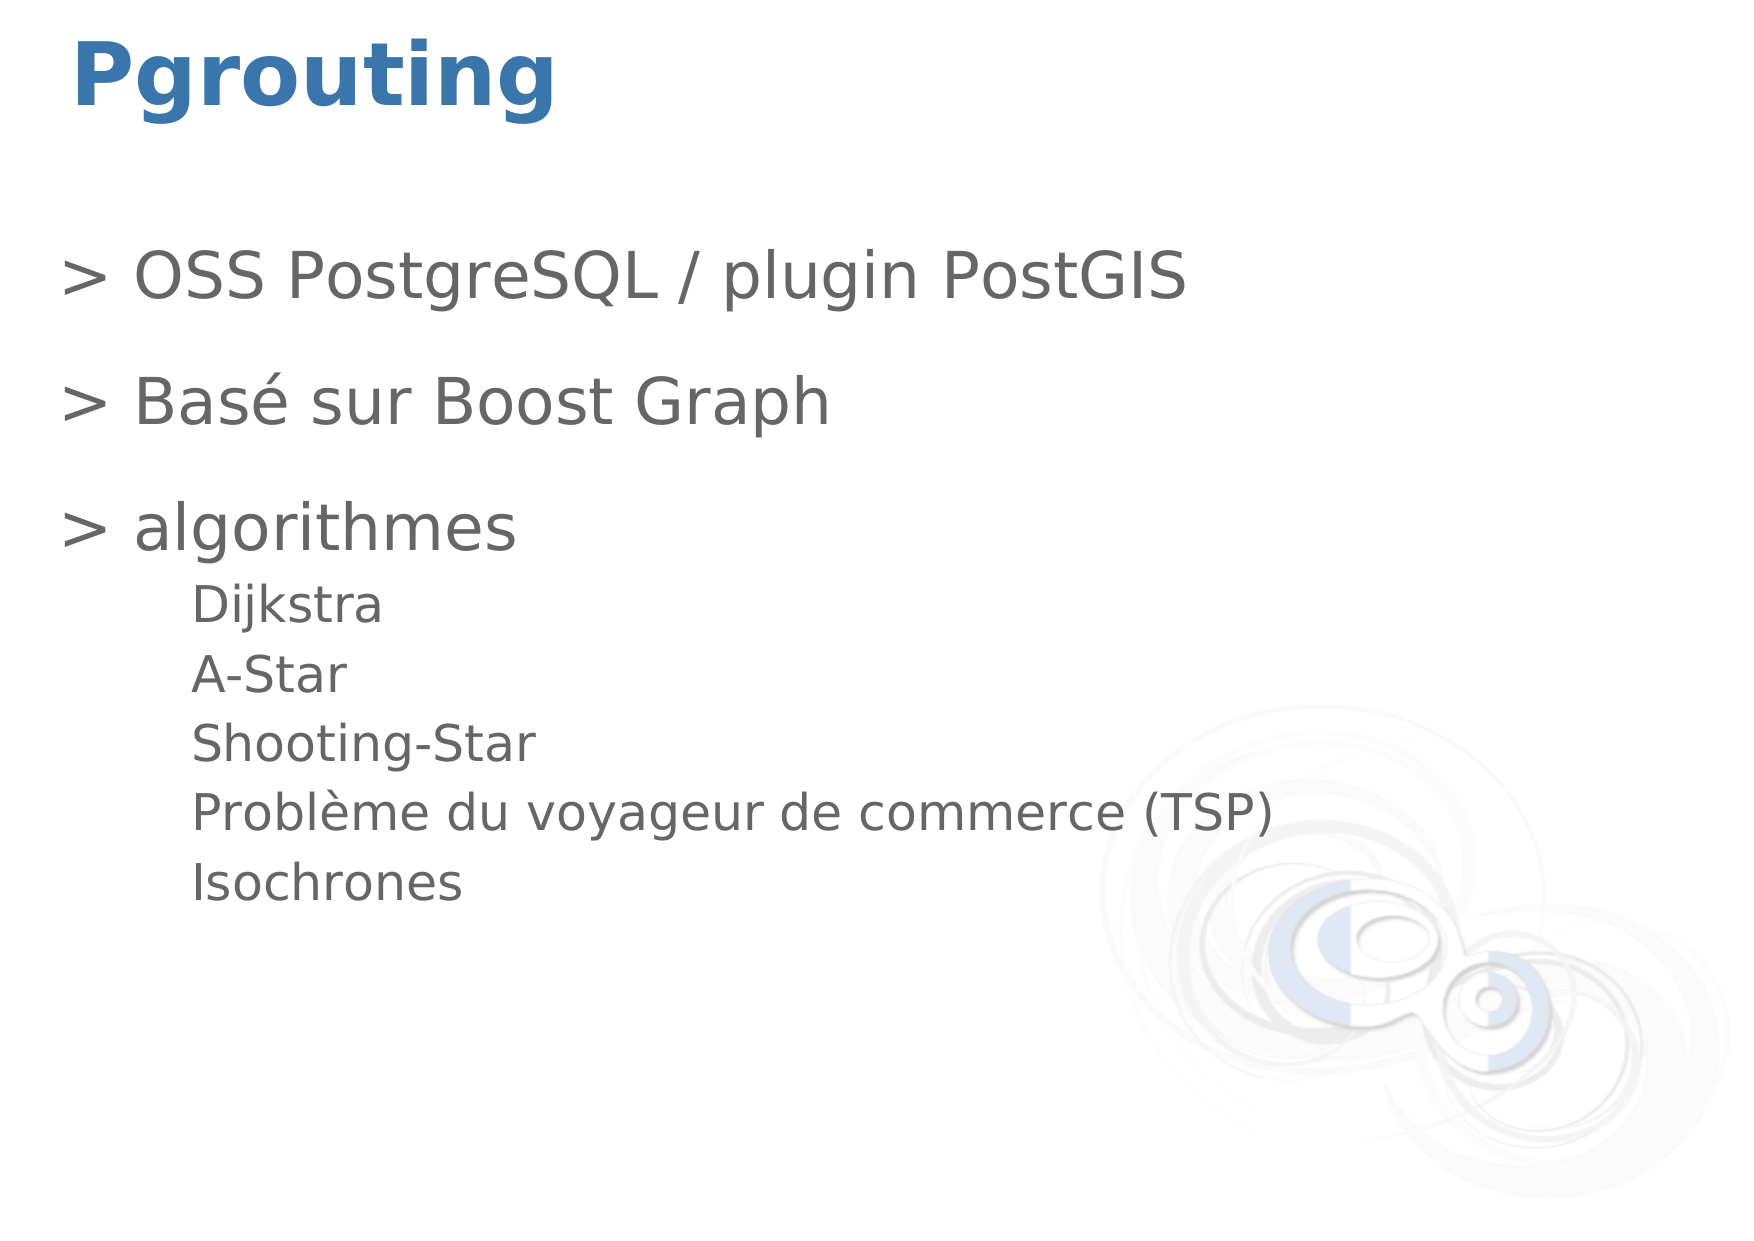

# Pgrouting
> OSS PostgreSQL / plugin PostGIS
> Basé sur Boost Graph
> algorithmes
Dijkstra
A-Star
Shooting-Star
Problème du voyageur de commerce (TSP)
Isochrones